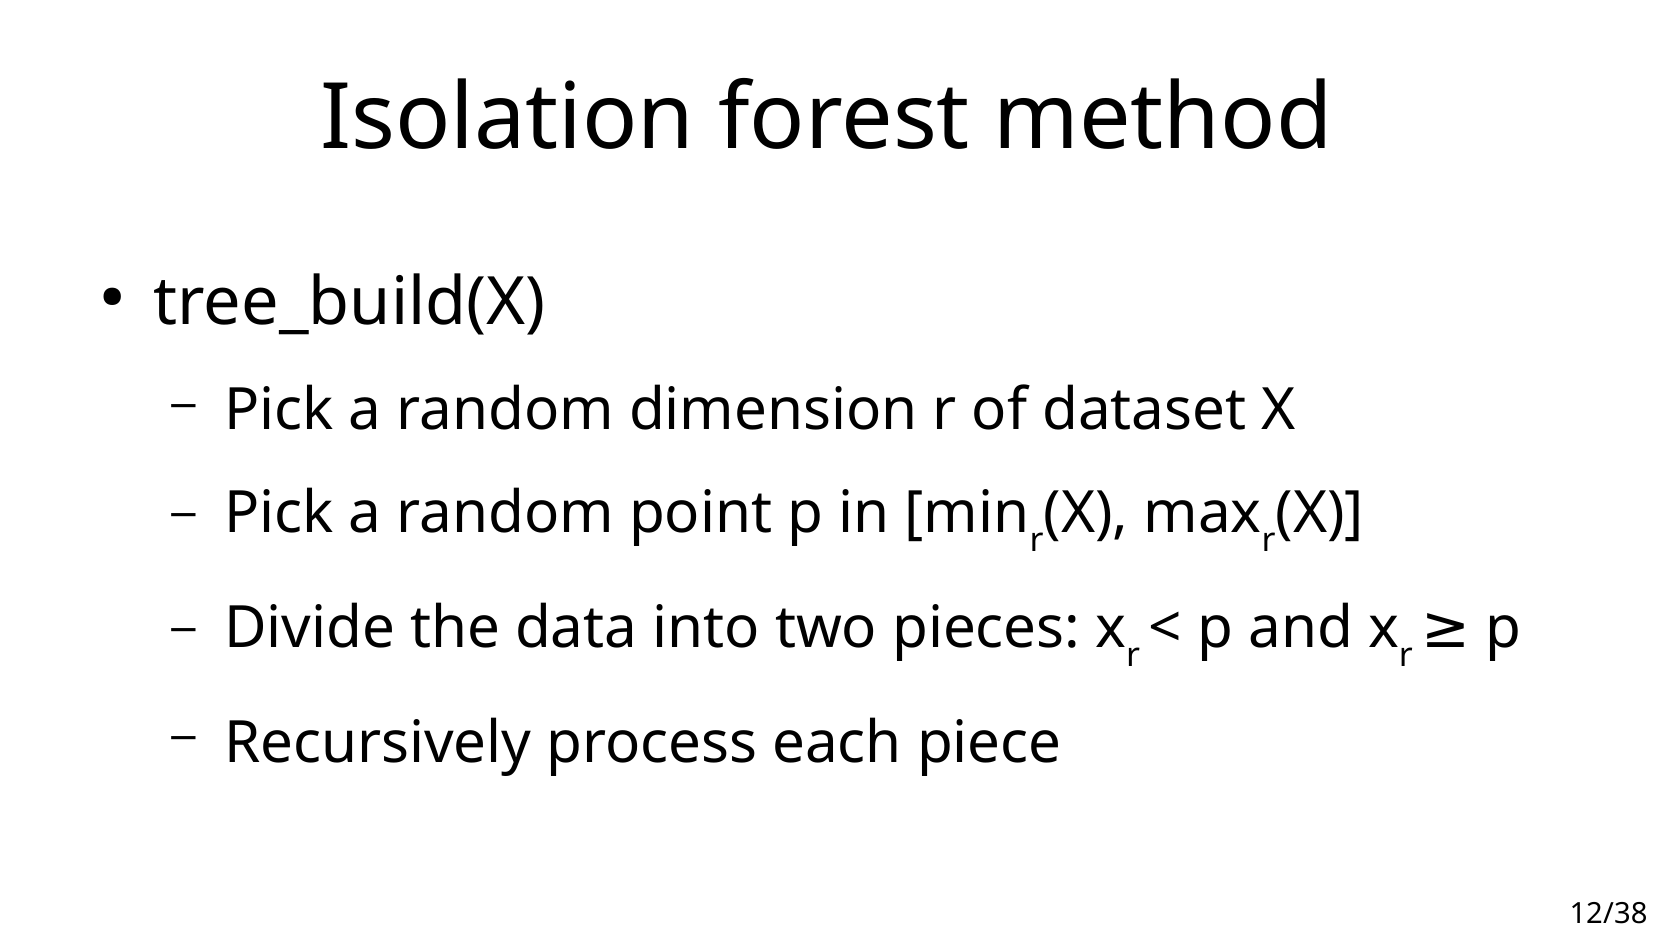

# Isolation forest method
tree_build(X)
Pick a random dimension r of dataset X
Pick a random point p in [minr(X), maxr(X)]
Divide the data into two pieces: xr < p and xr ≥ p
Recursively process each piece
12